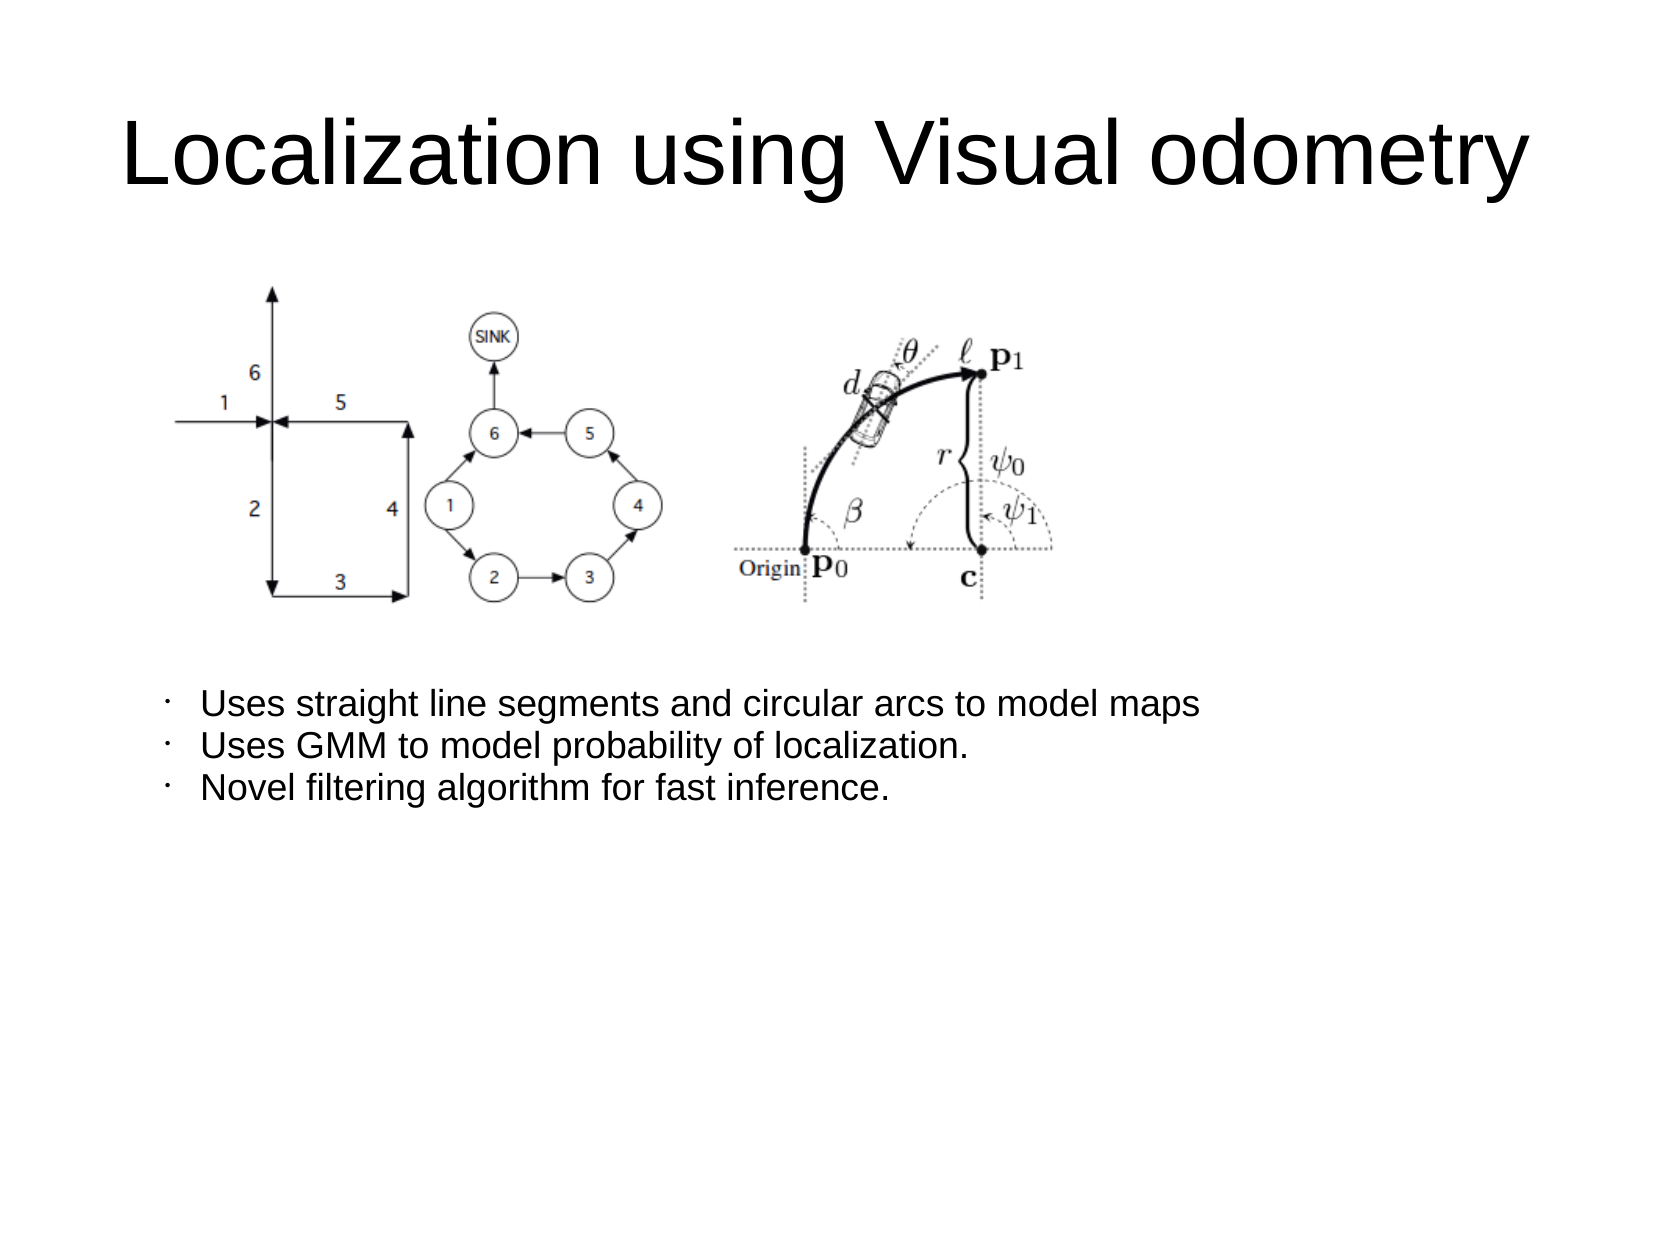

# Localization using Visual odometry
Uses straight line segments and circular arcs to model maps
Uses GMM to model probability of localization.
Novel filtering algorithm for fast inference.